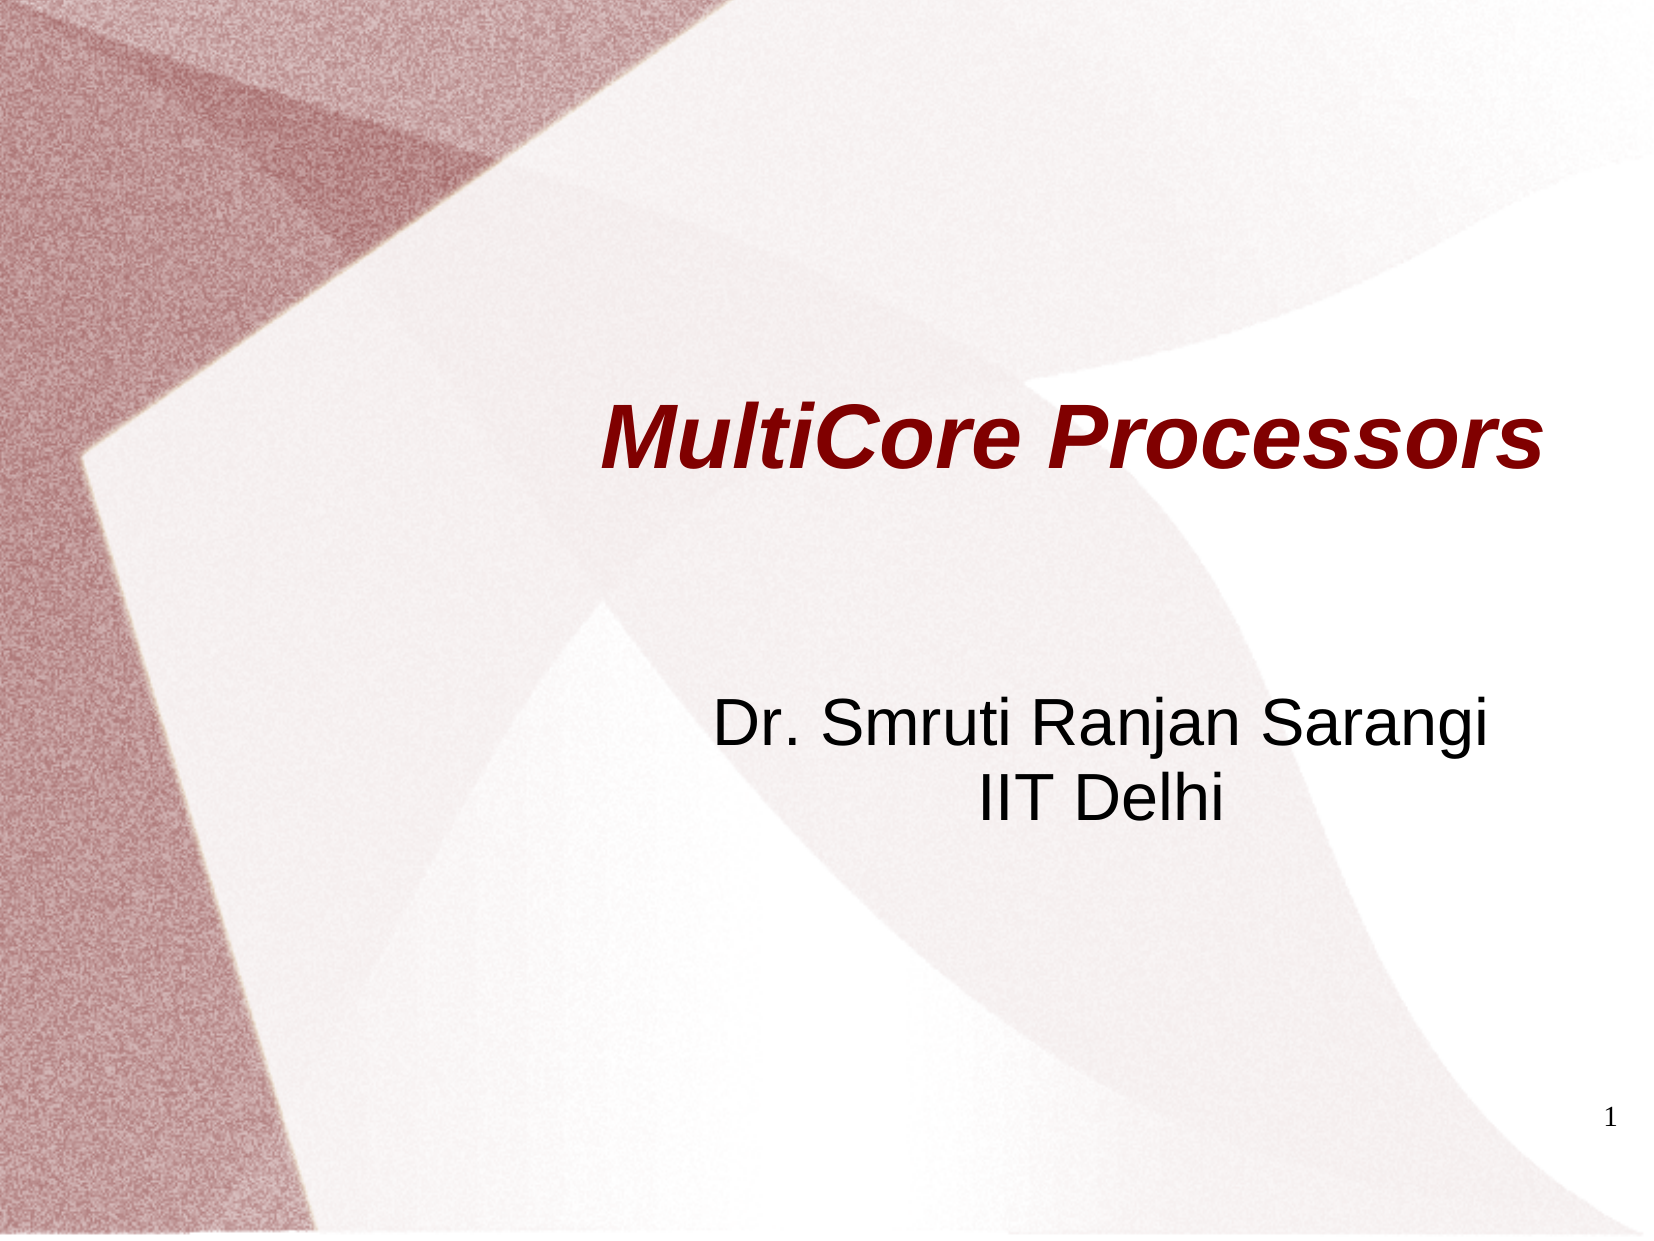

# MultiCore Processors
Dr. Smruti Ranjan Sarangi
IIT Delhi
1